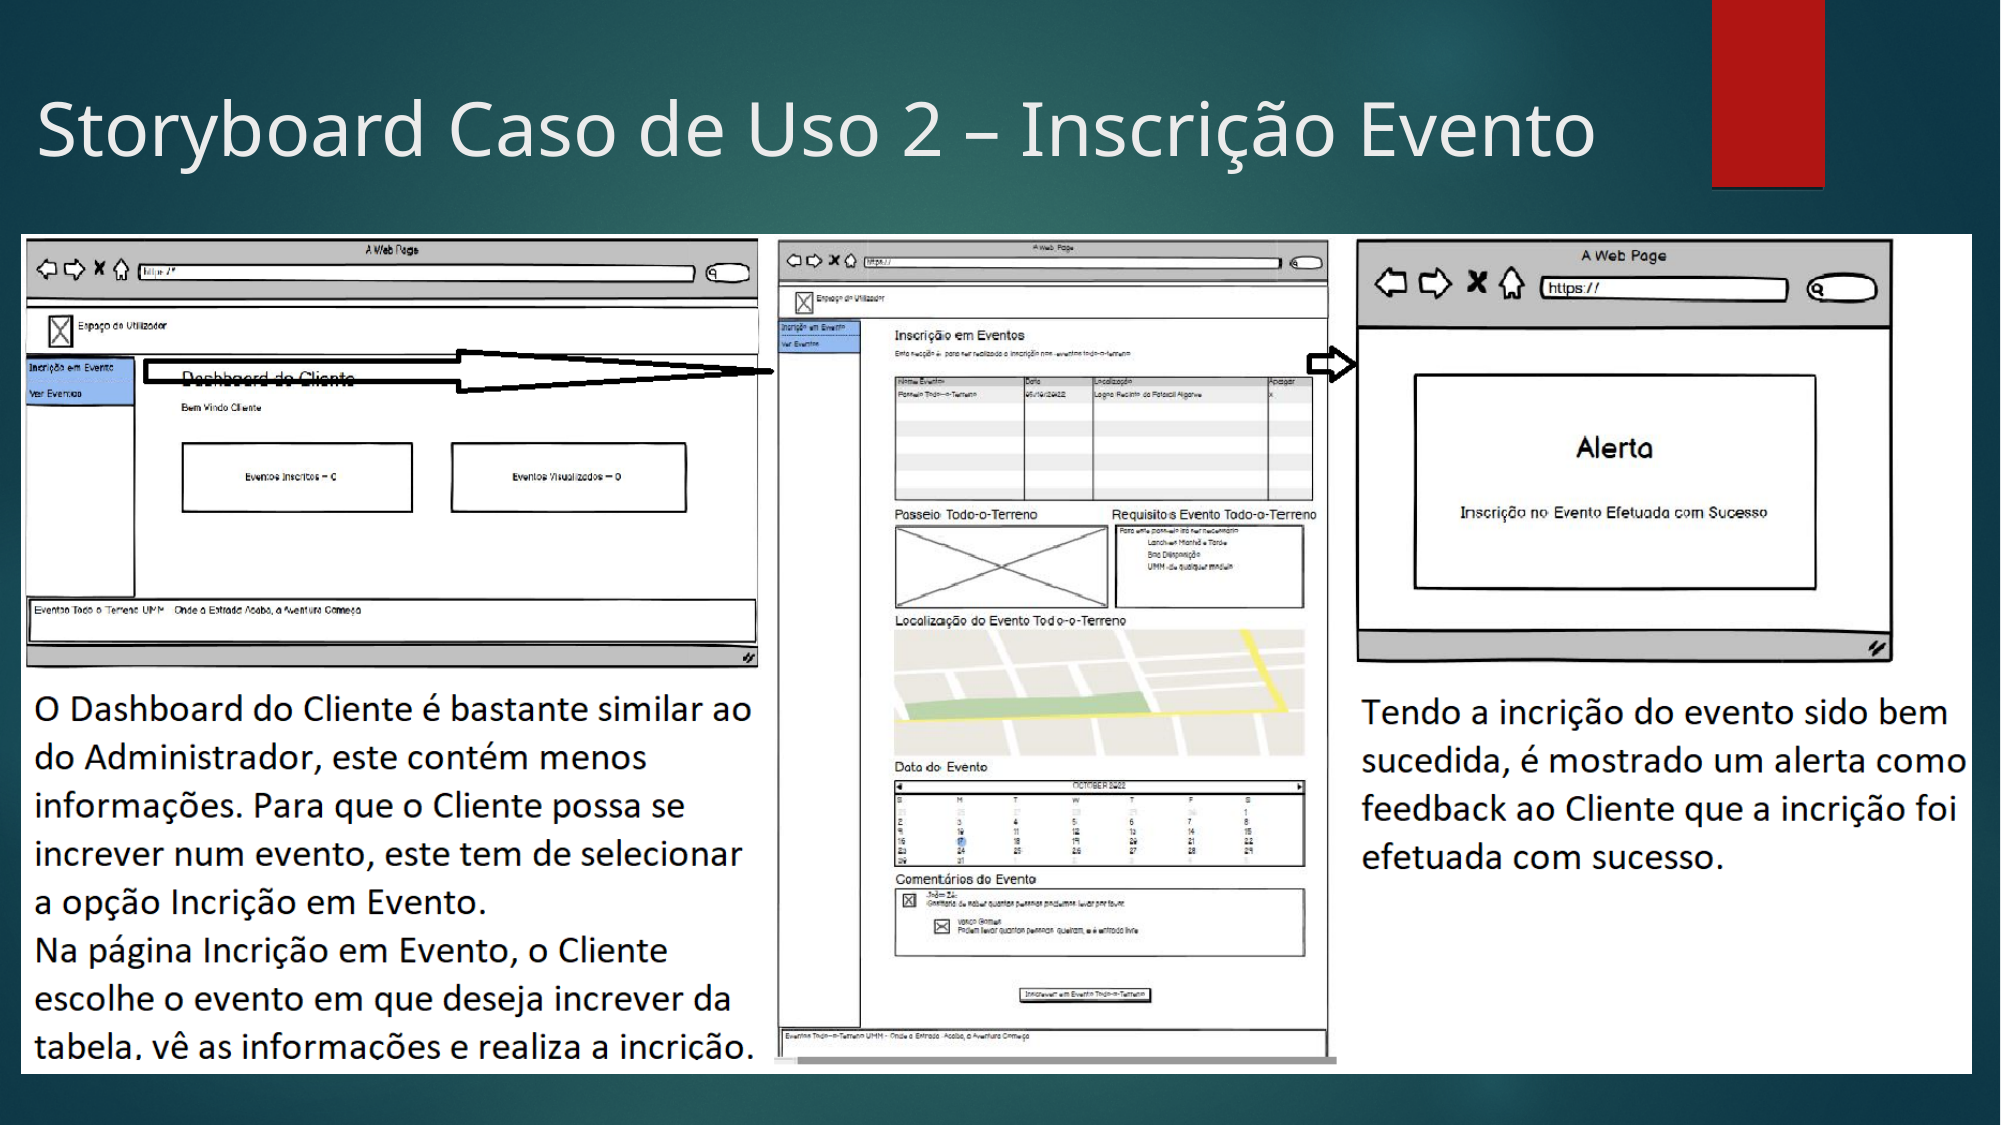

# Storyboard Caso de Uso 2 – Inscrição Evento